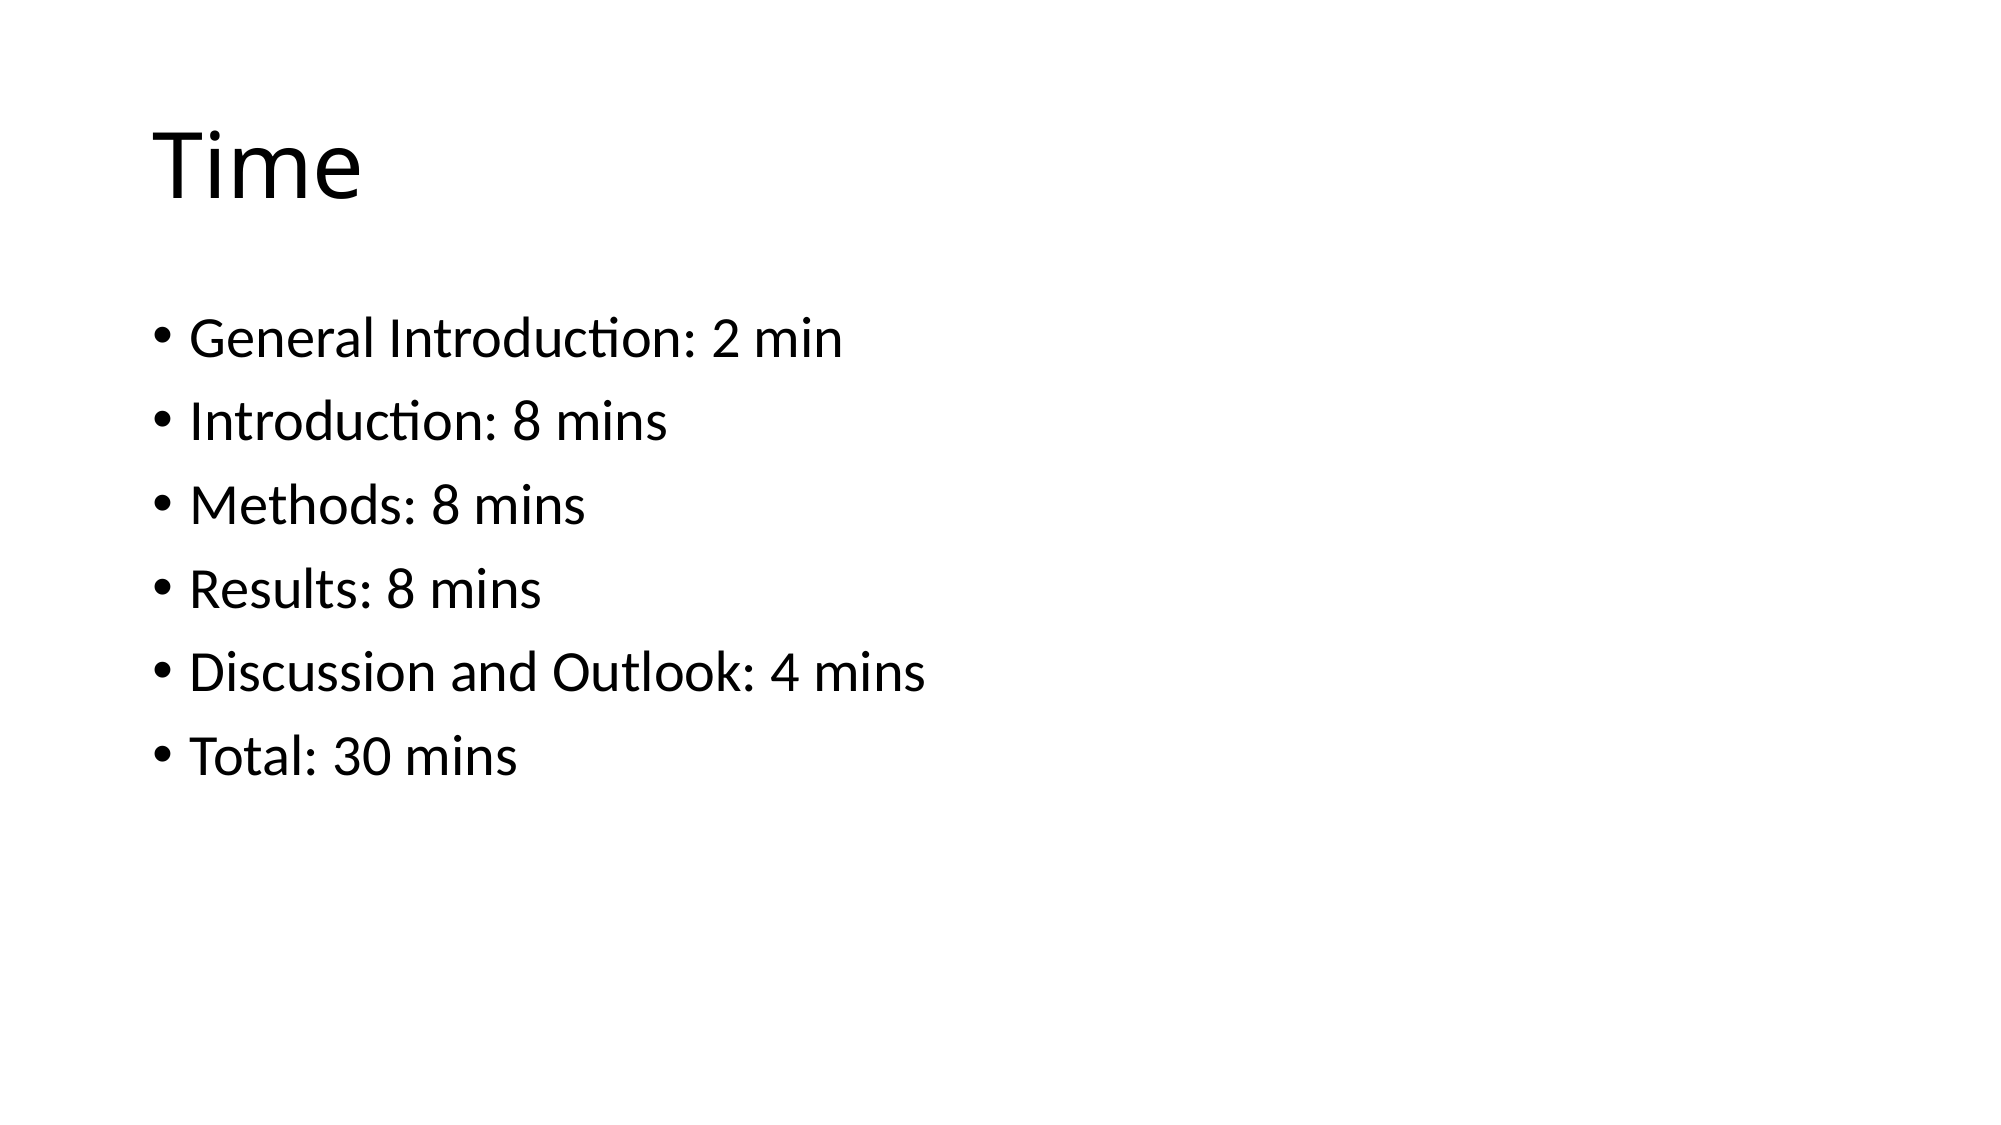

# Time
General Introduction: 2 min
Introduction: 8 mins
Methods: 8 mins
Results: 8 mins
Discussion and Outlook: 4 mins
Total: 30 mins